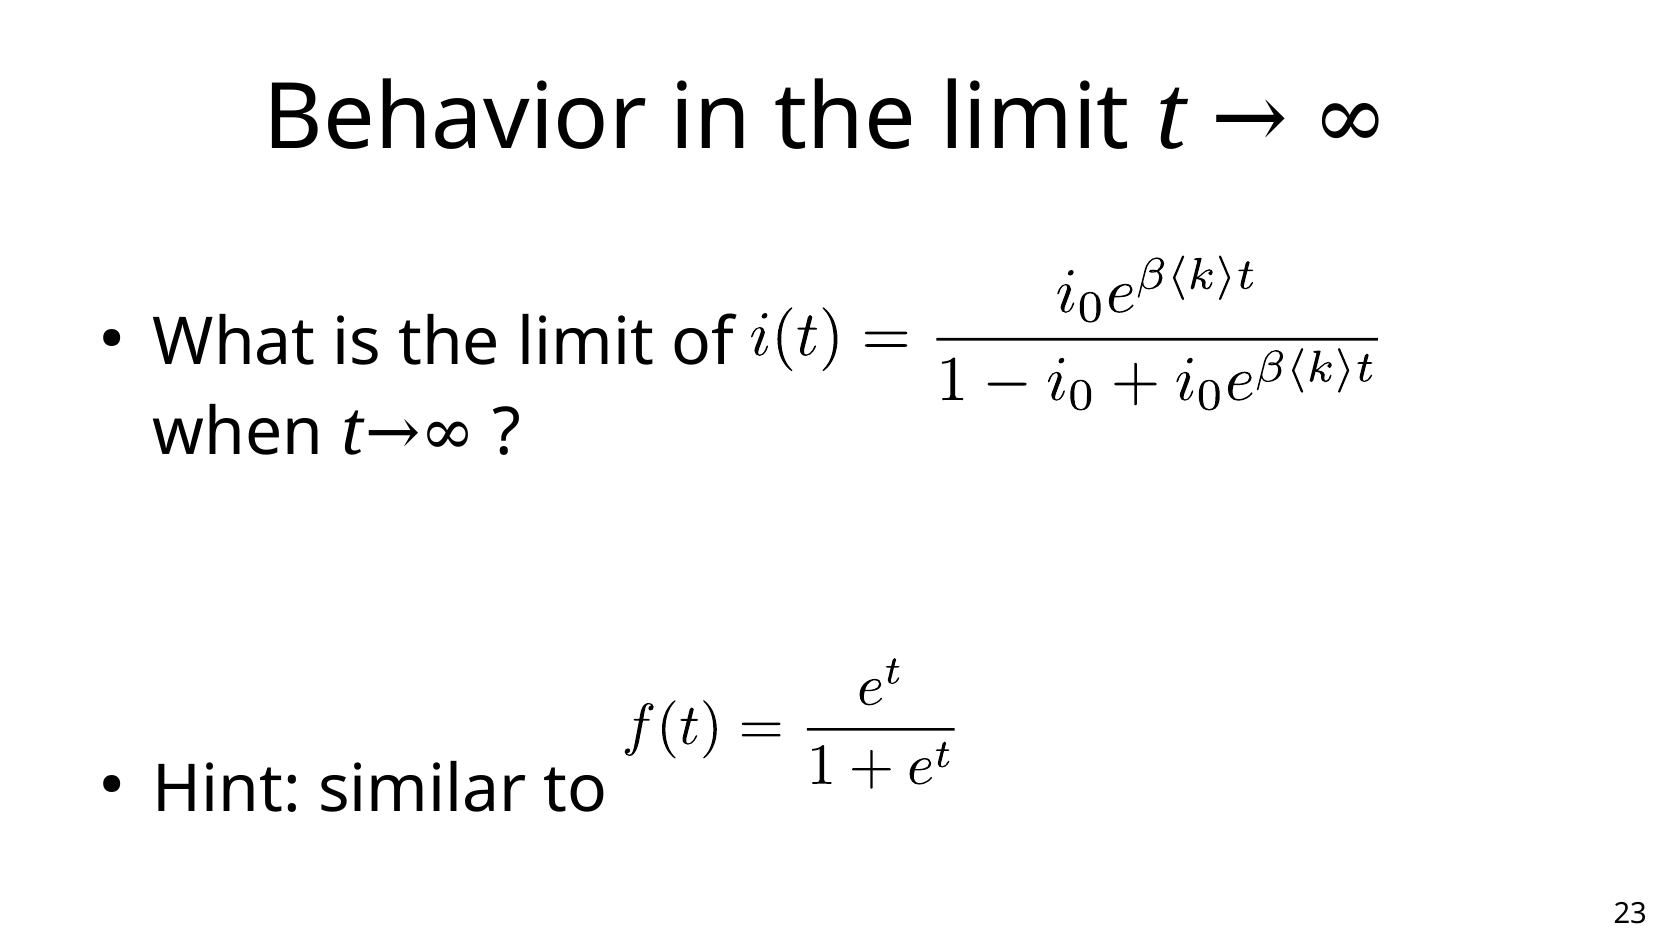

# Behavior in the limit t → ∞
What is the limit of
when t→∞ ?
Hint: similar to
23